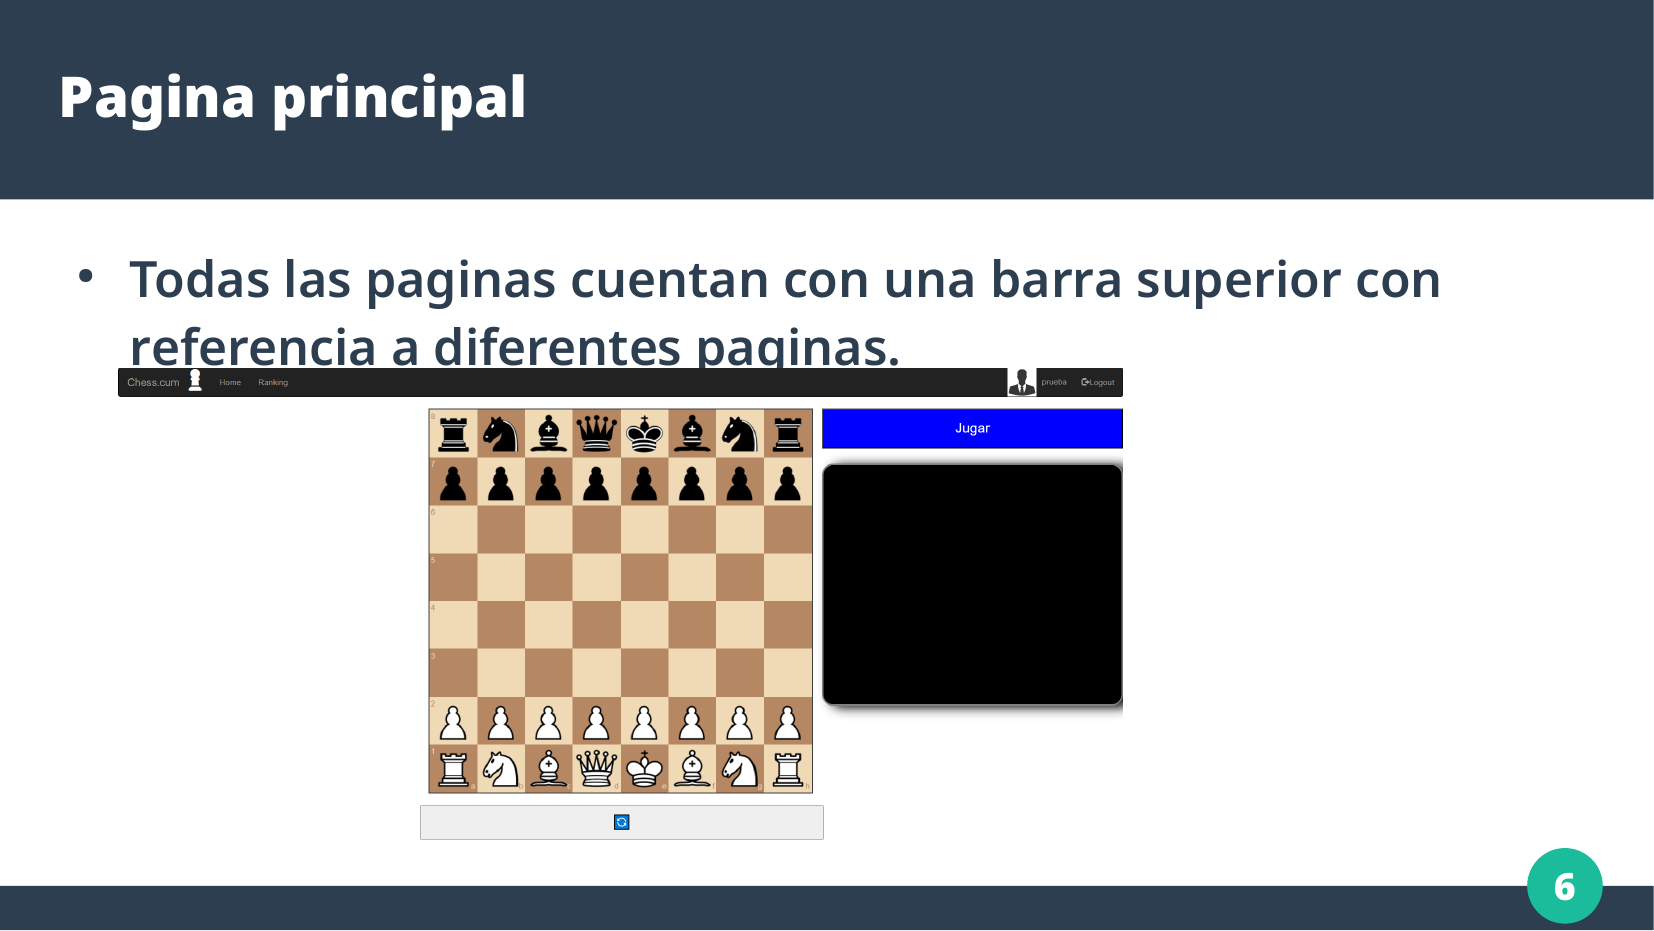

# Pagina principal
Todas las paginas cuentan con una barra superior con referencia a diferentes paginas.